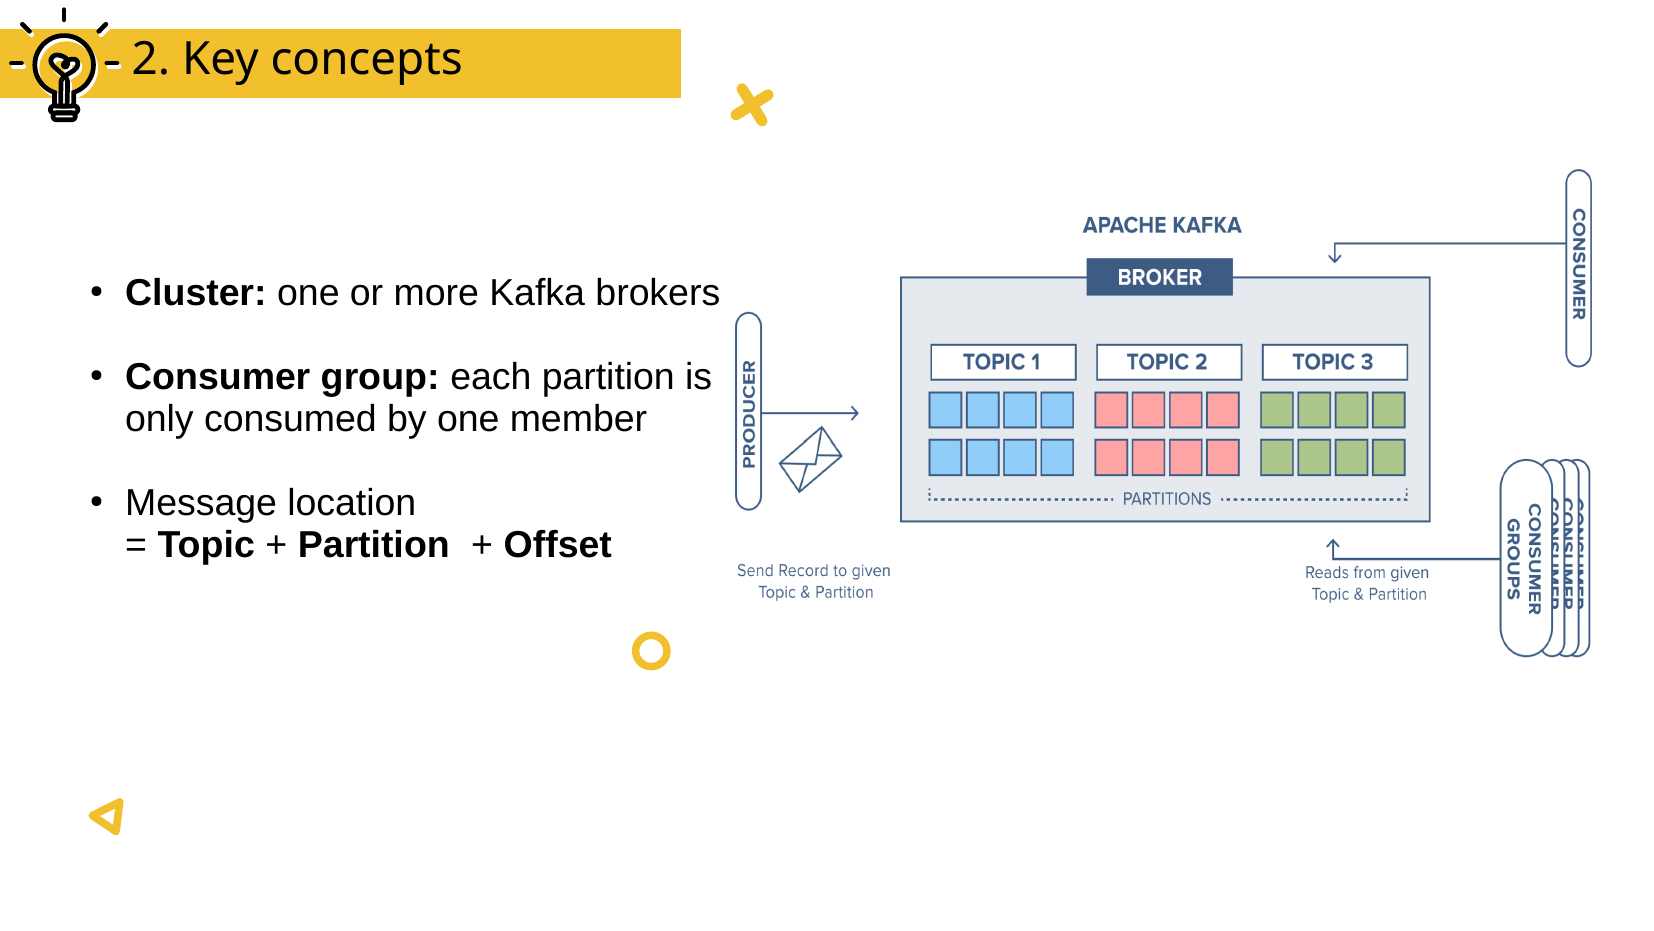

# 2. Key concepts
Cluster: one or more Kafka brokers
Consumer group: each partition is only consumed by one member
Message location
= Topic + Partition + Offset